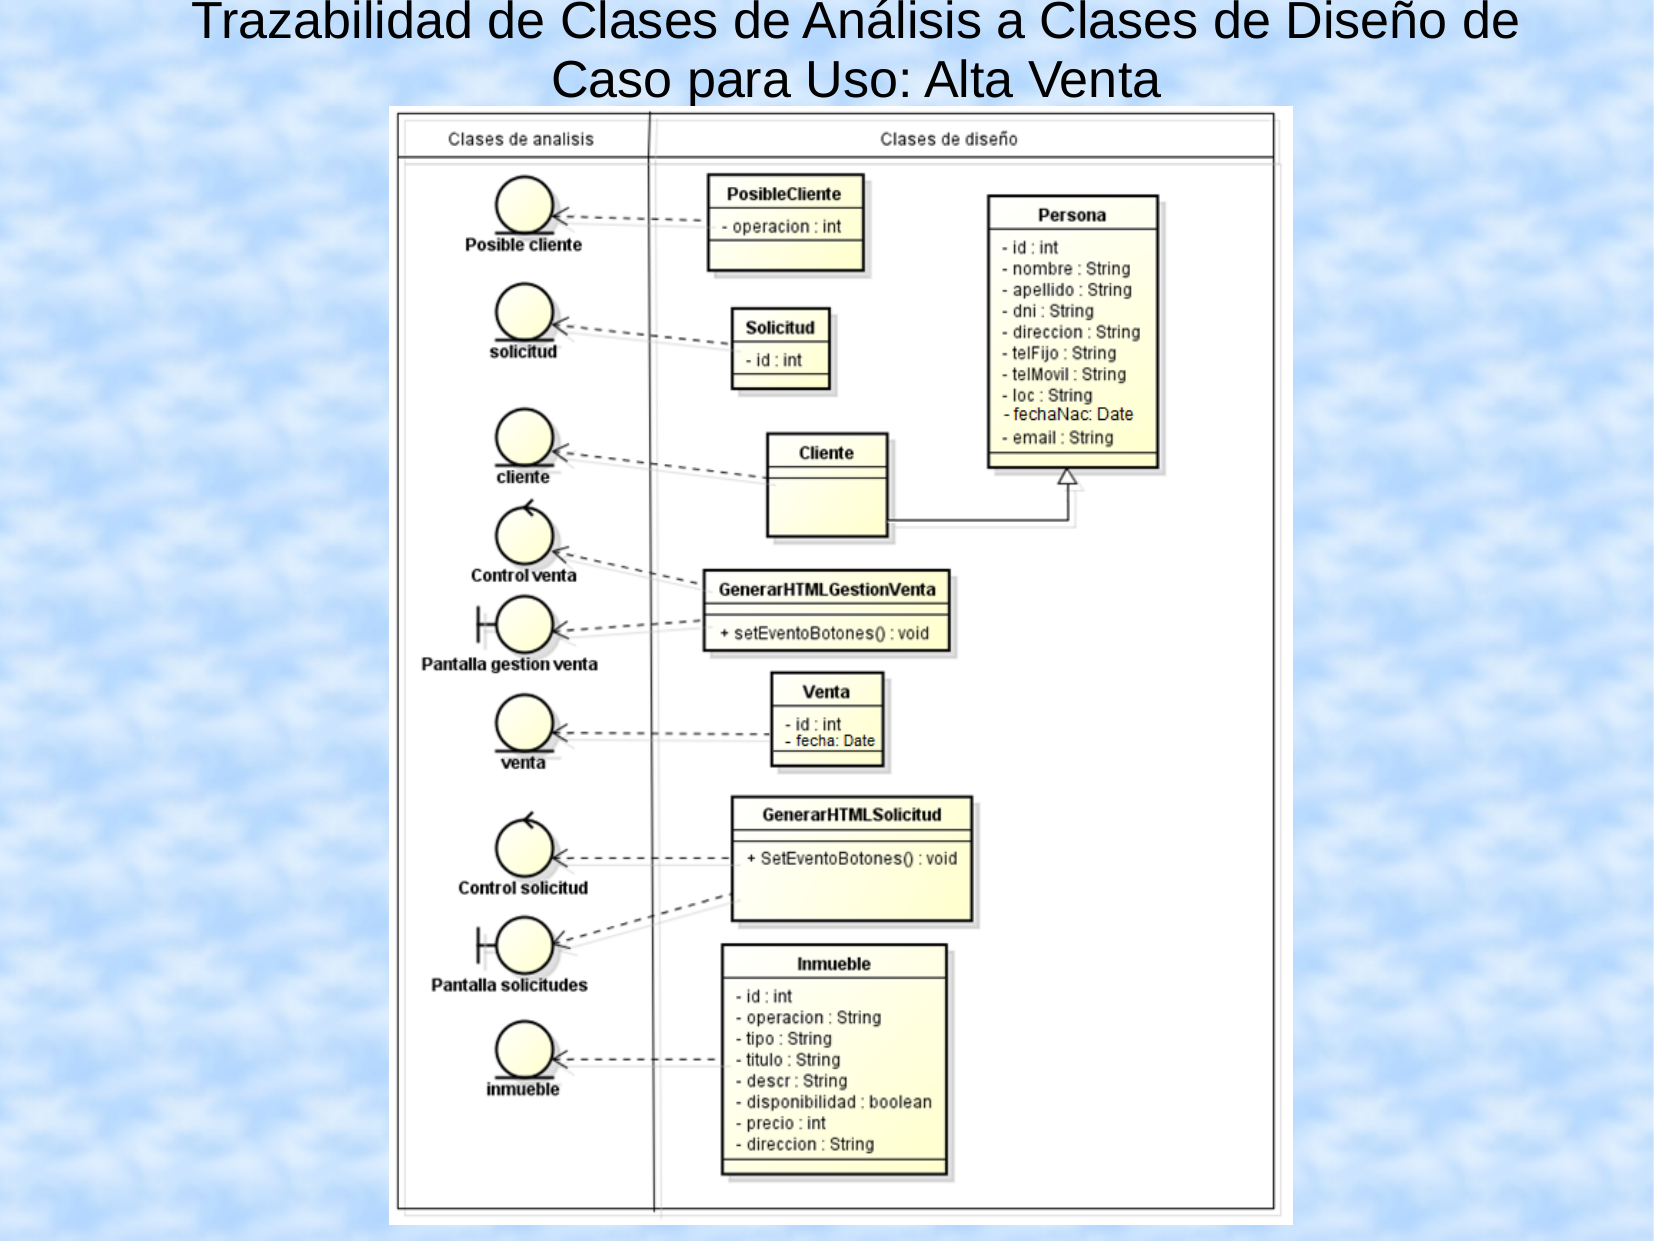

# Trazabilidad de Clases de Análisis a Clases de Diseño de Caso para Uso: Alta Venta